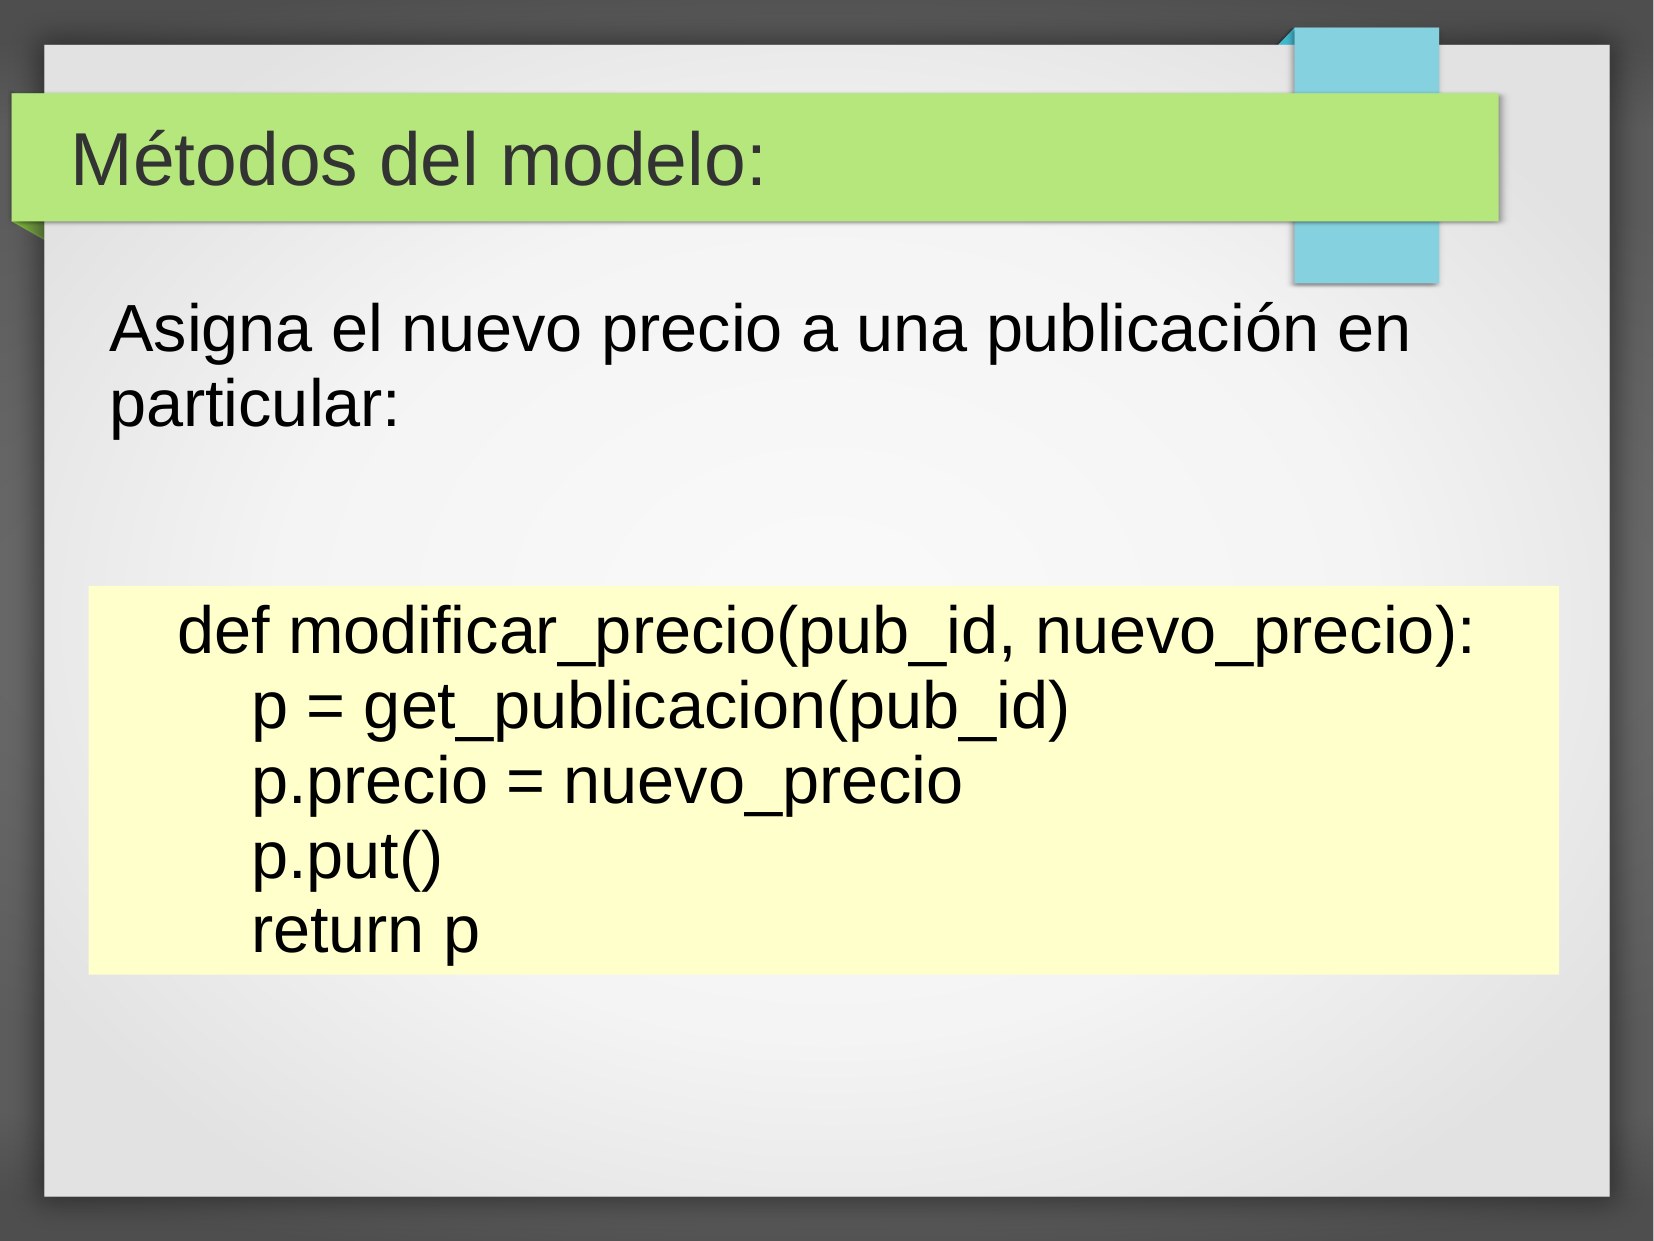

# Métodos del modelo:
Asigna el nuevo precio a una publicación en particular:
 def modificar_precio(pub_id, nuevo_precio):
 p = get_publicacion(pub_id)
 p.precio = nuevo_precio
 p.put()
 return p